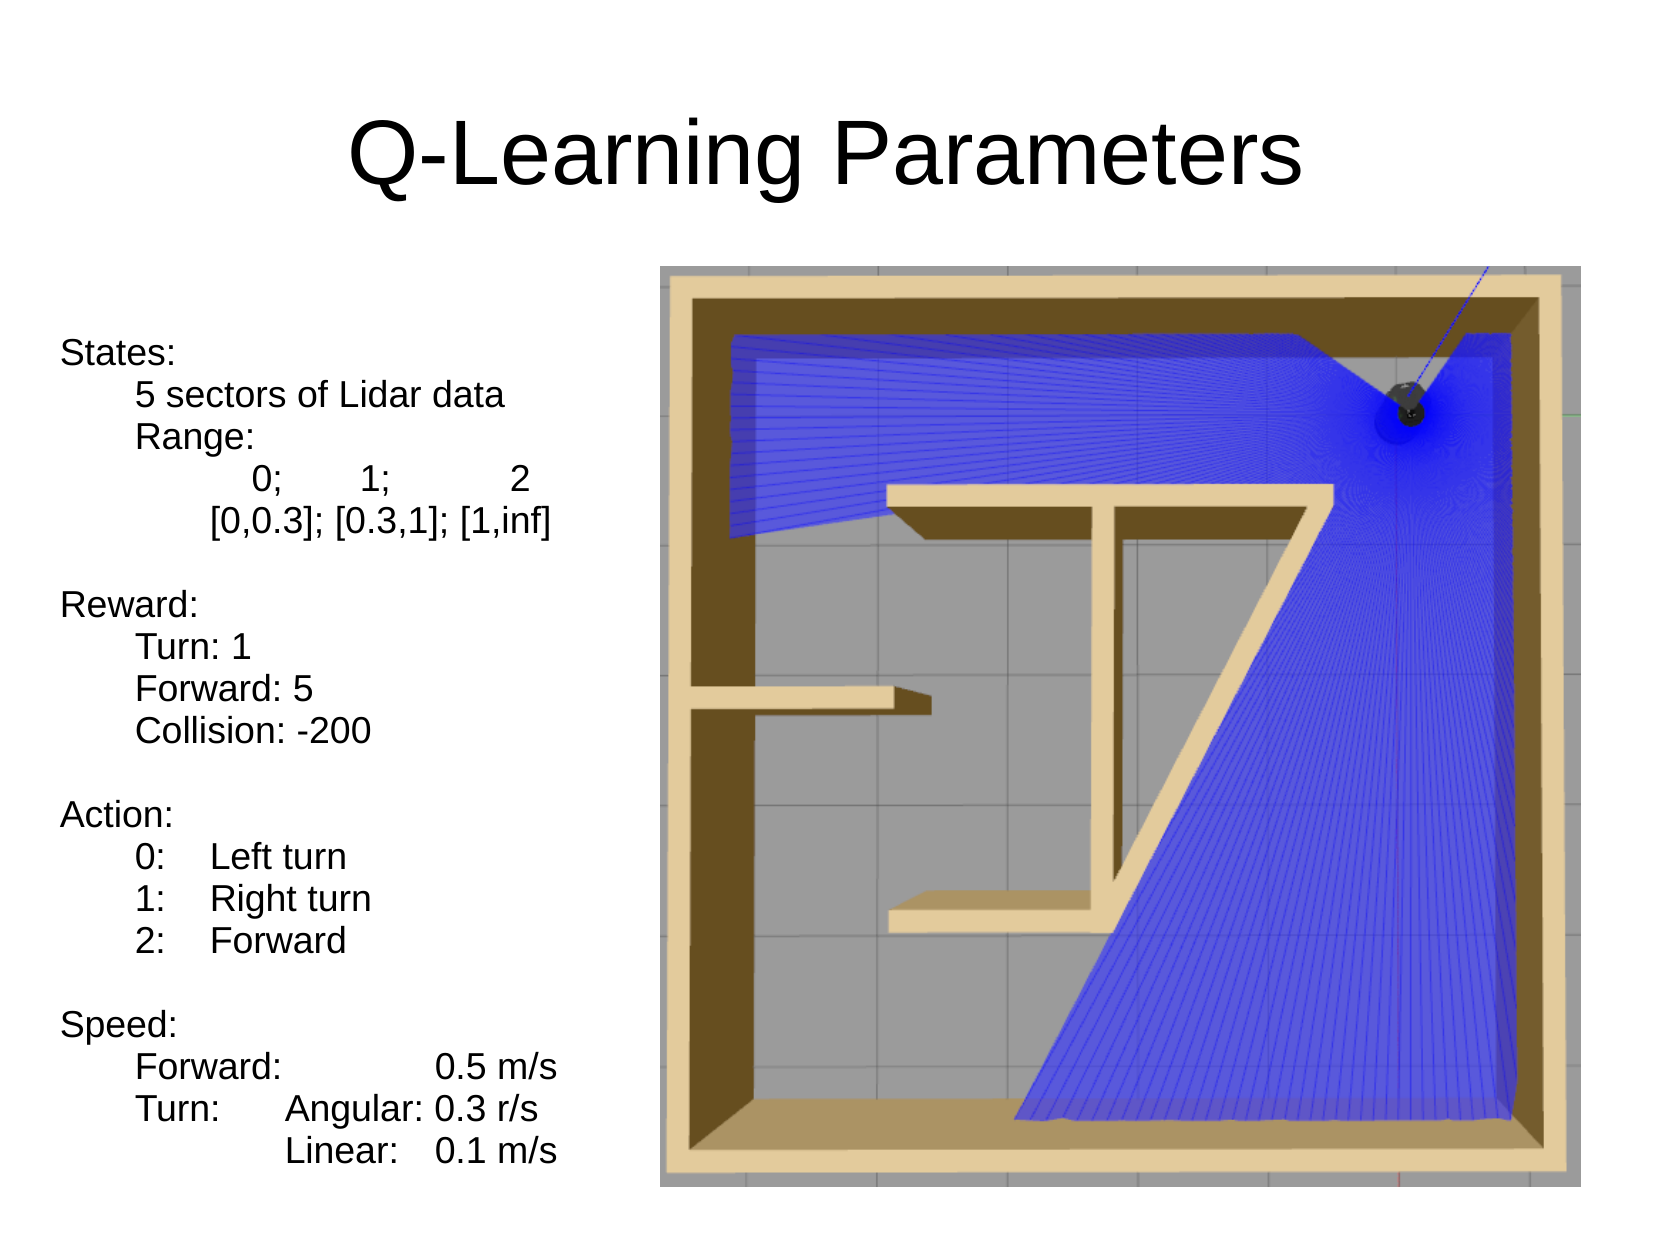

# Q-Learning Parameters
States:
	5 sectors of Lidar data
	Range:
		 0; 	1;		2
		[0,0.3]; [0.3,1]; [1,inf]
Reward:
	Turn: 1
	Forward: 5
	Collision: -200
Action:
	0:	Left turn
	1:	Right turn
	2:	Forward
Speed:
	Forward: 		0.5 m/s
	Turn: 	Angular: 0.3 r/s
			Linear:	0.1 m/s